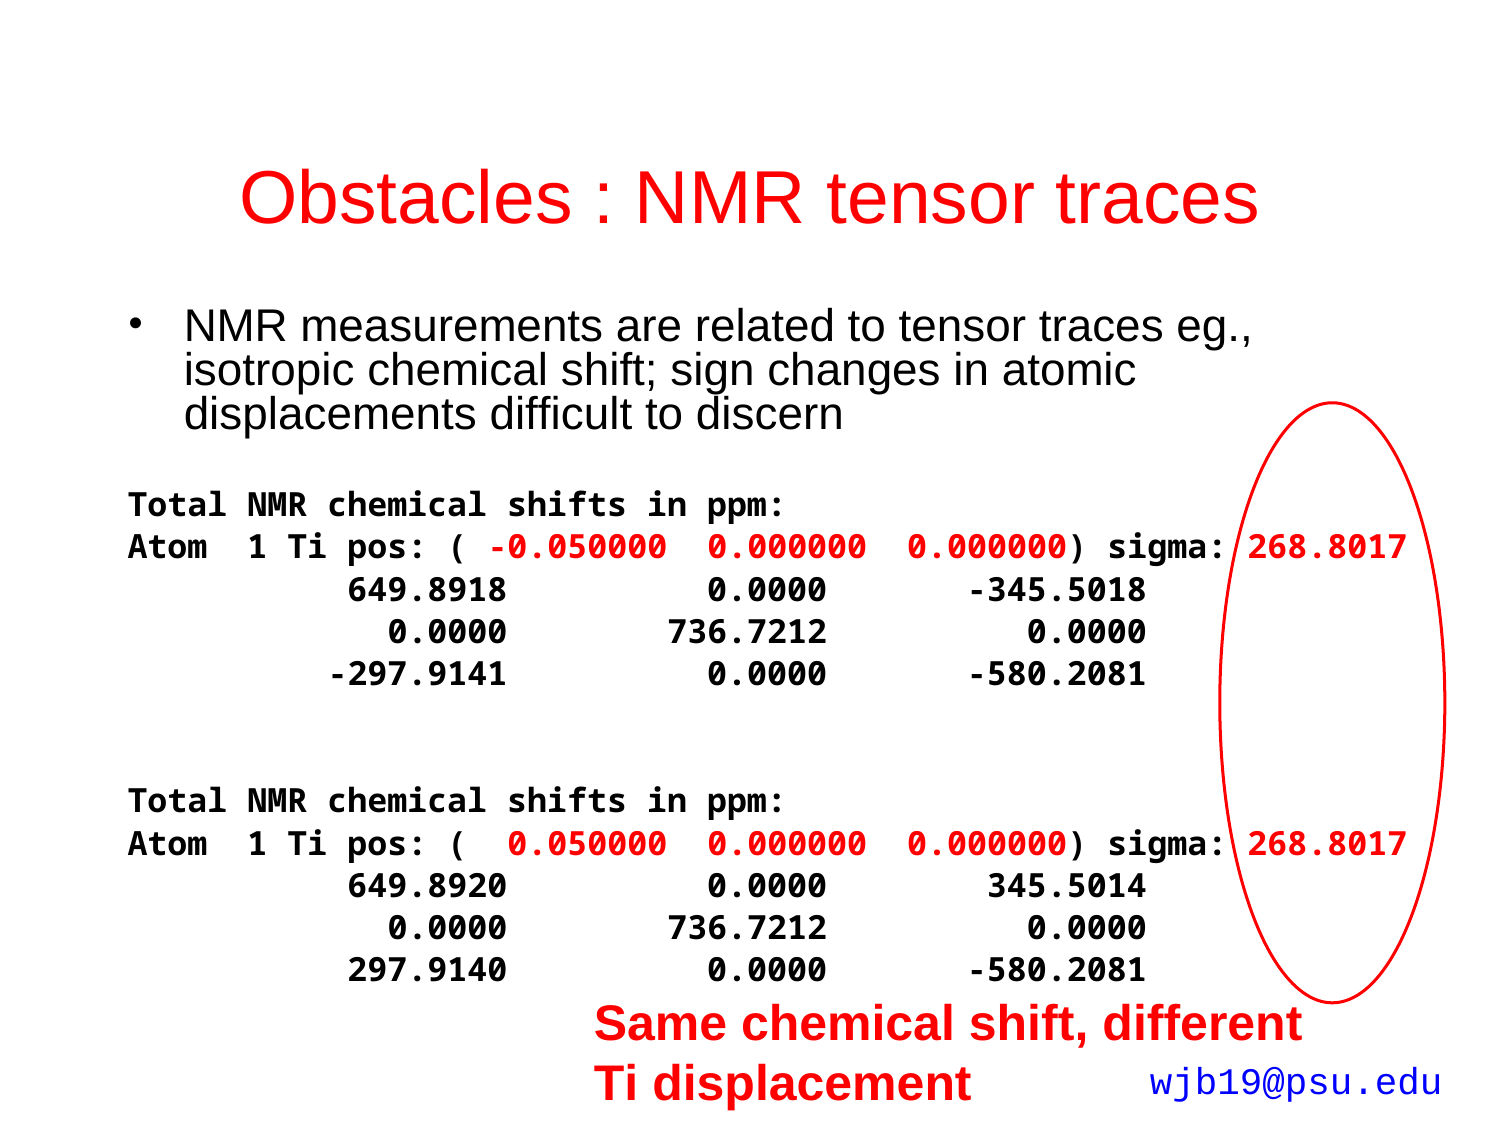

# Obstacles : NMR tensor traces
NMR measurements are related to tensor traces eg., isotropic chemical shift; sign changes in atomic displacements difficult to discern
Total NMR chemical shifts in ppm:
Atom 1 Ti pos: ( -0.050000 0.000000 0.000000) sigma: 268.8017
 649.8918 0.0000 -345.5018
 0.0000 736.7212 0.0000
 -297.9141 0.0000 -580.2081
Total NMR chemical shifts in ppm:
Atom 1 Ti pos: ( 0.050000 0.000000 0.000000) sigma: 268.8017
 649.8920 0.0000 345.5014
 0.0000 736.7212 0.0000
 297.9140 0.0000 -580.2081
Same chemical shift, different
Ti displacement
wjb19@psu.edu